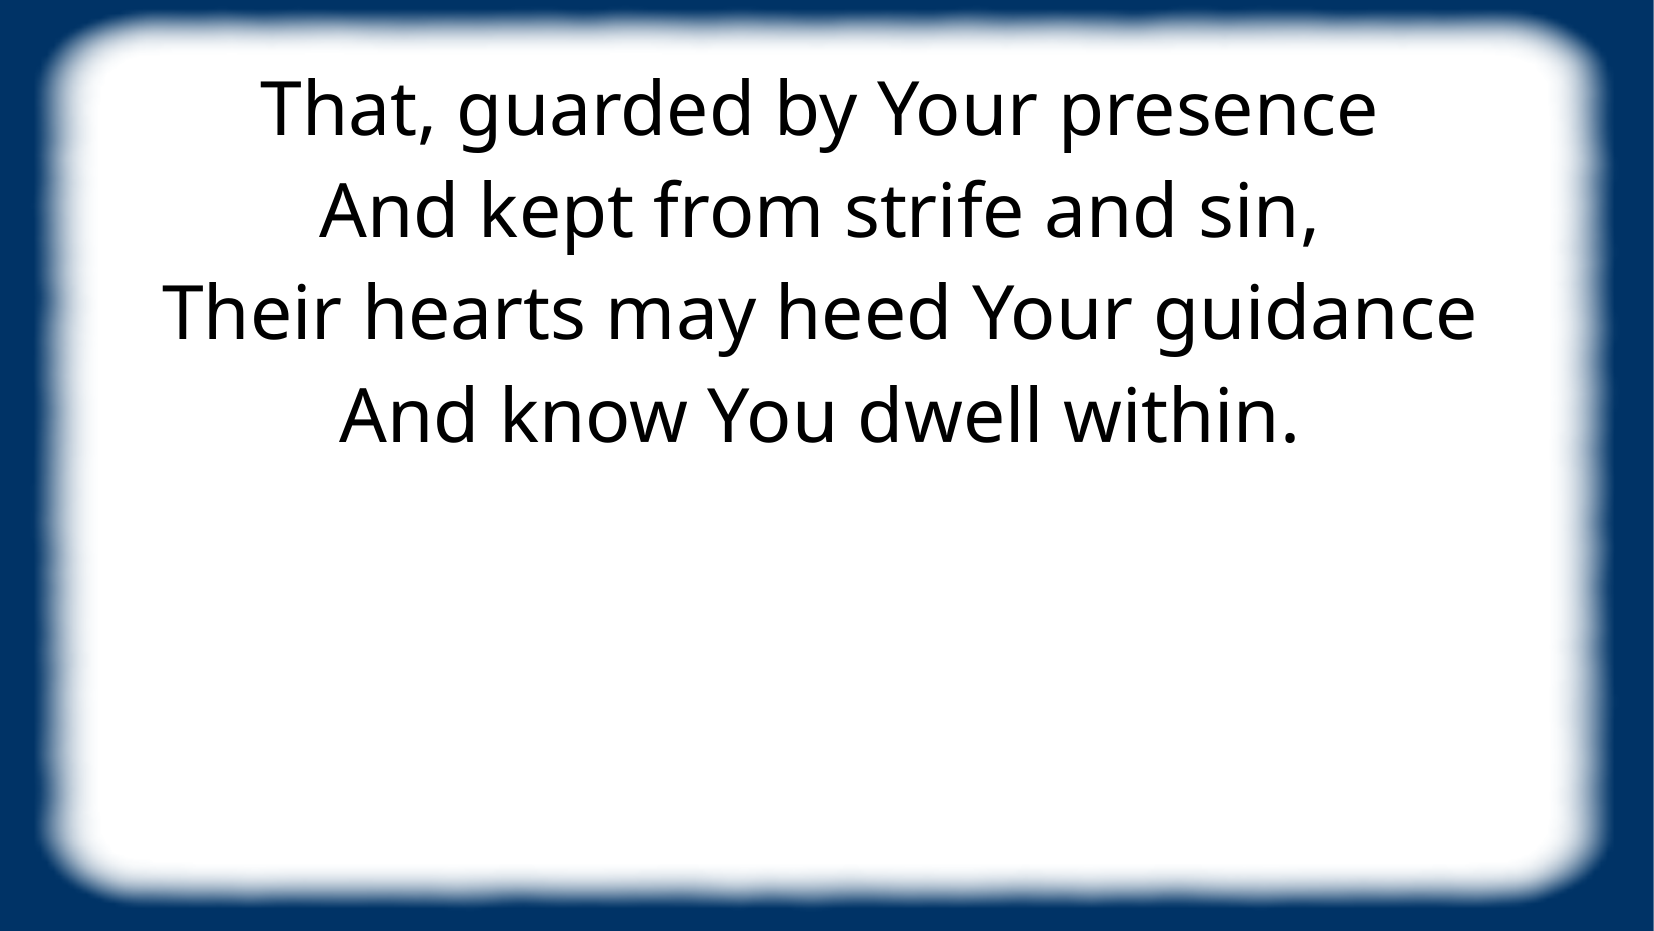

That, guarded by Your presence
And kept from strife and sin,
Their hearts may heed Your guidance
And know You dwell within.